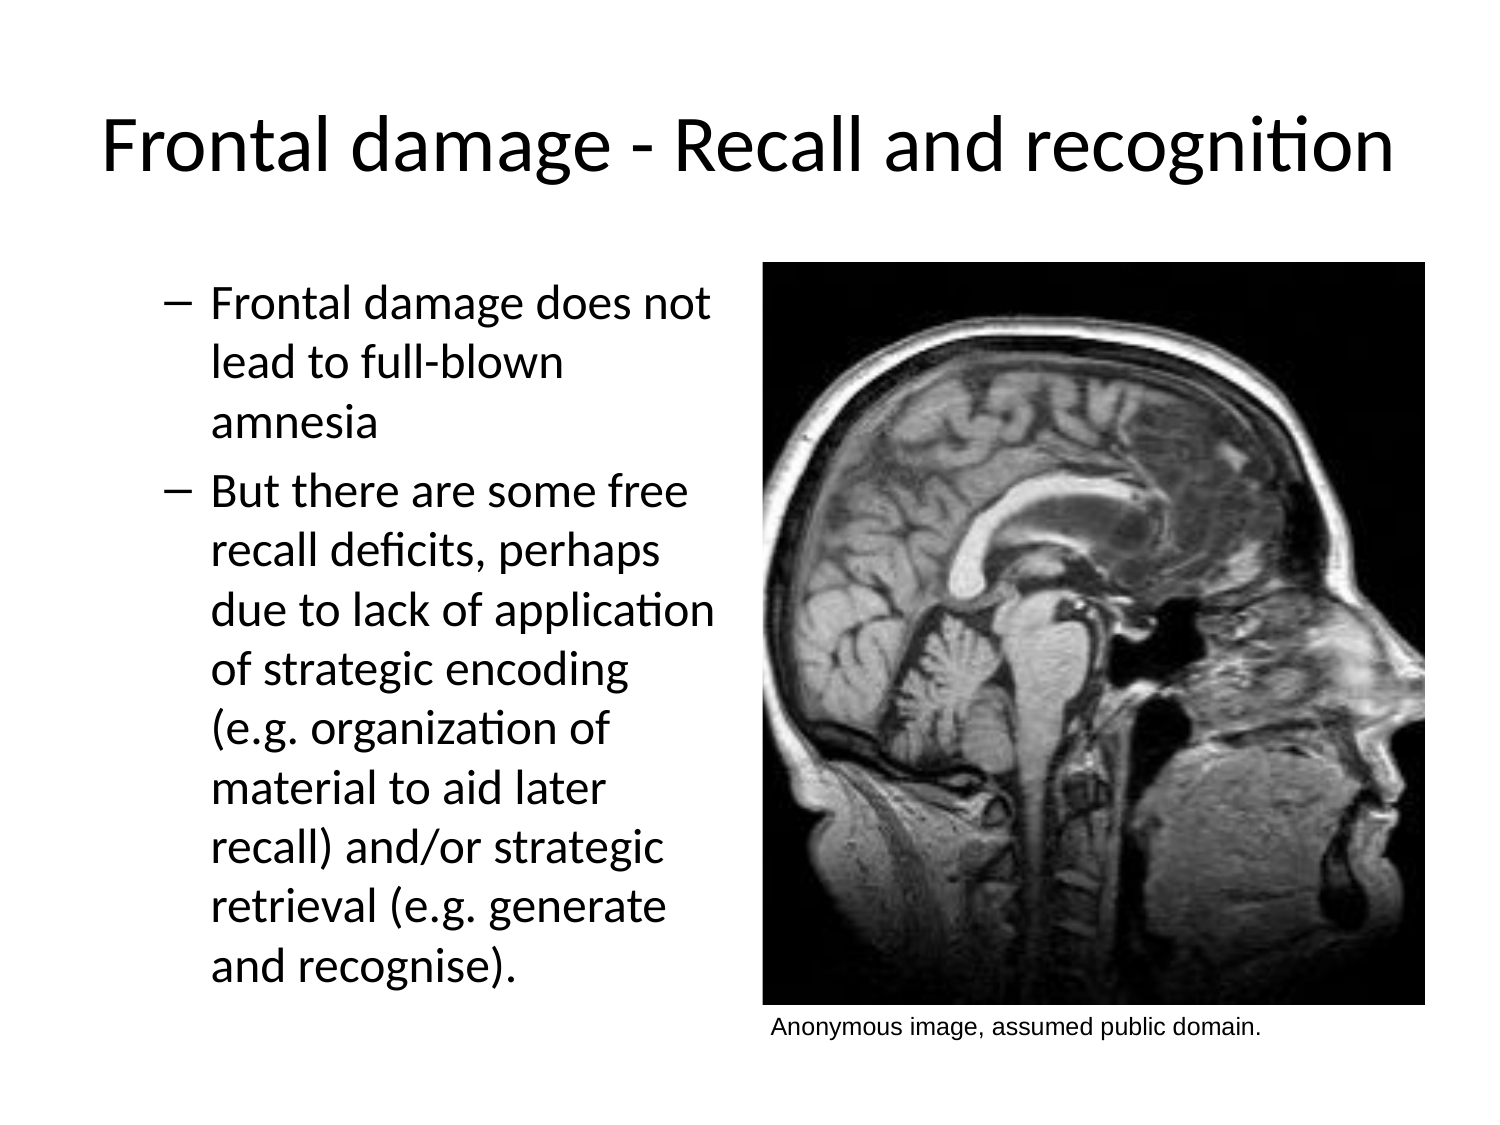

# Frontal damage - Recall and recognition
Frontal damage does not lead to full-blown amnesia
But there are some free recall deficits, perhaps due to lack of application of strategic encoding (e.g. organization of material to aid later recall) and/or strategic retrieval (e.g. generate and recognise).
Anonymous image, assumed public domain.